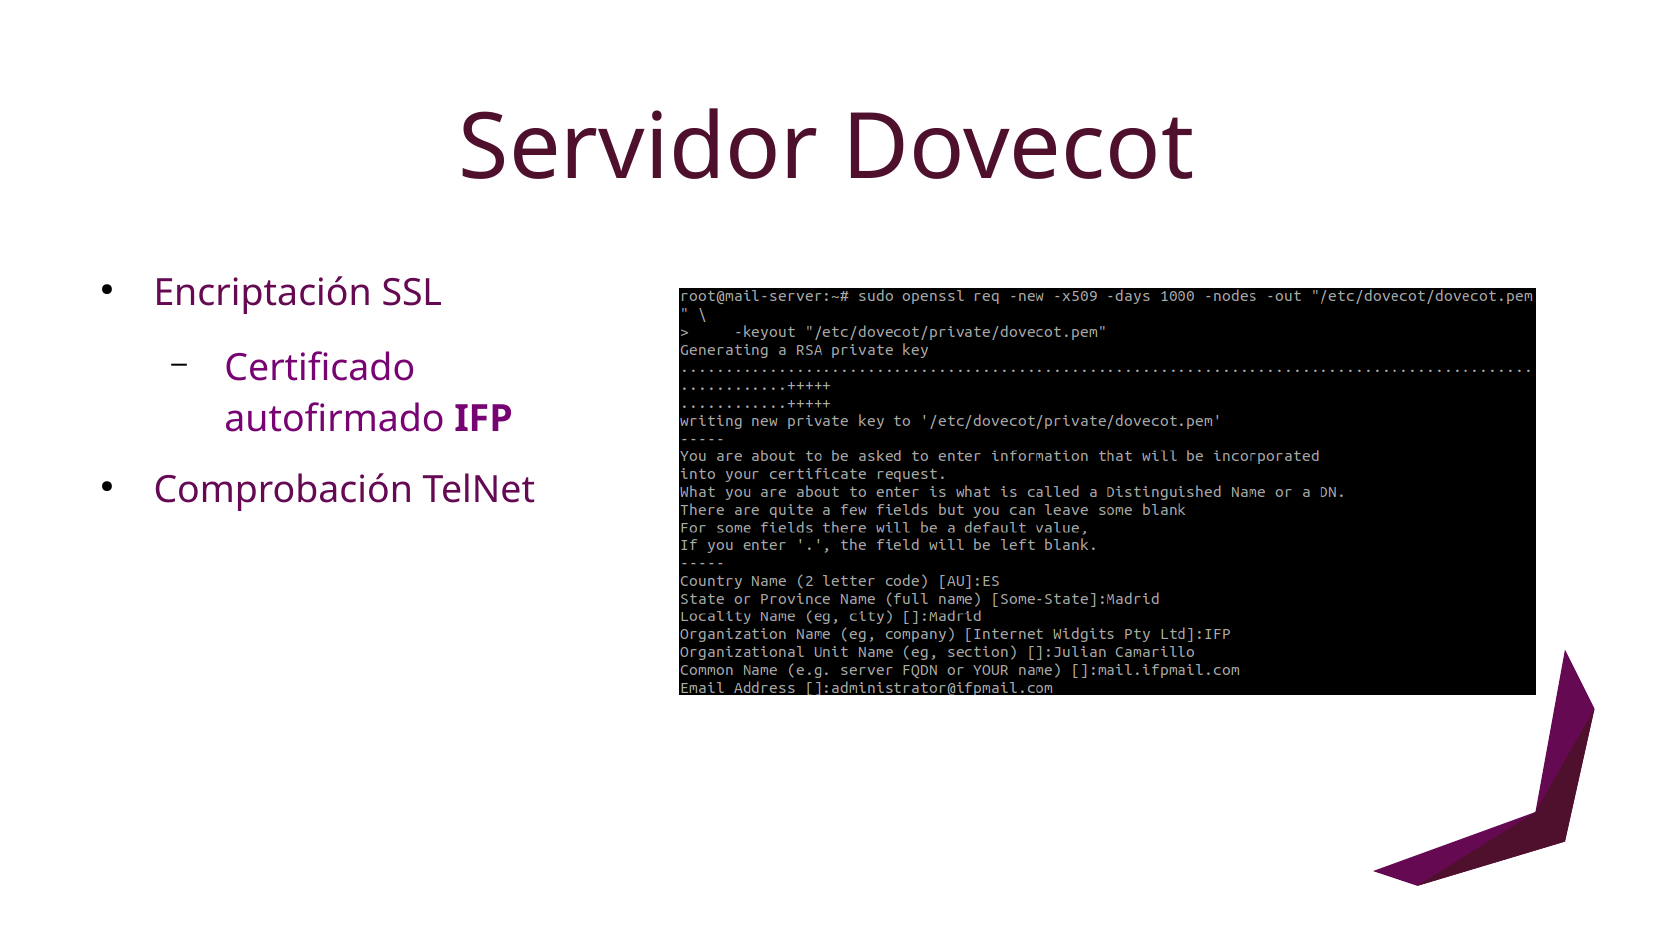

# Servidor Dovecot
Encriptación SSL
Certificado autofirmado IFP
Comprobación TelNet